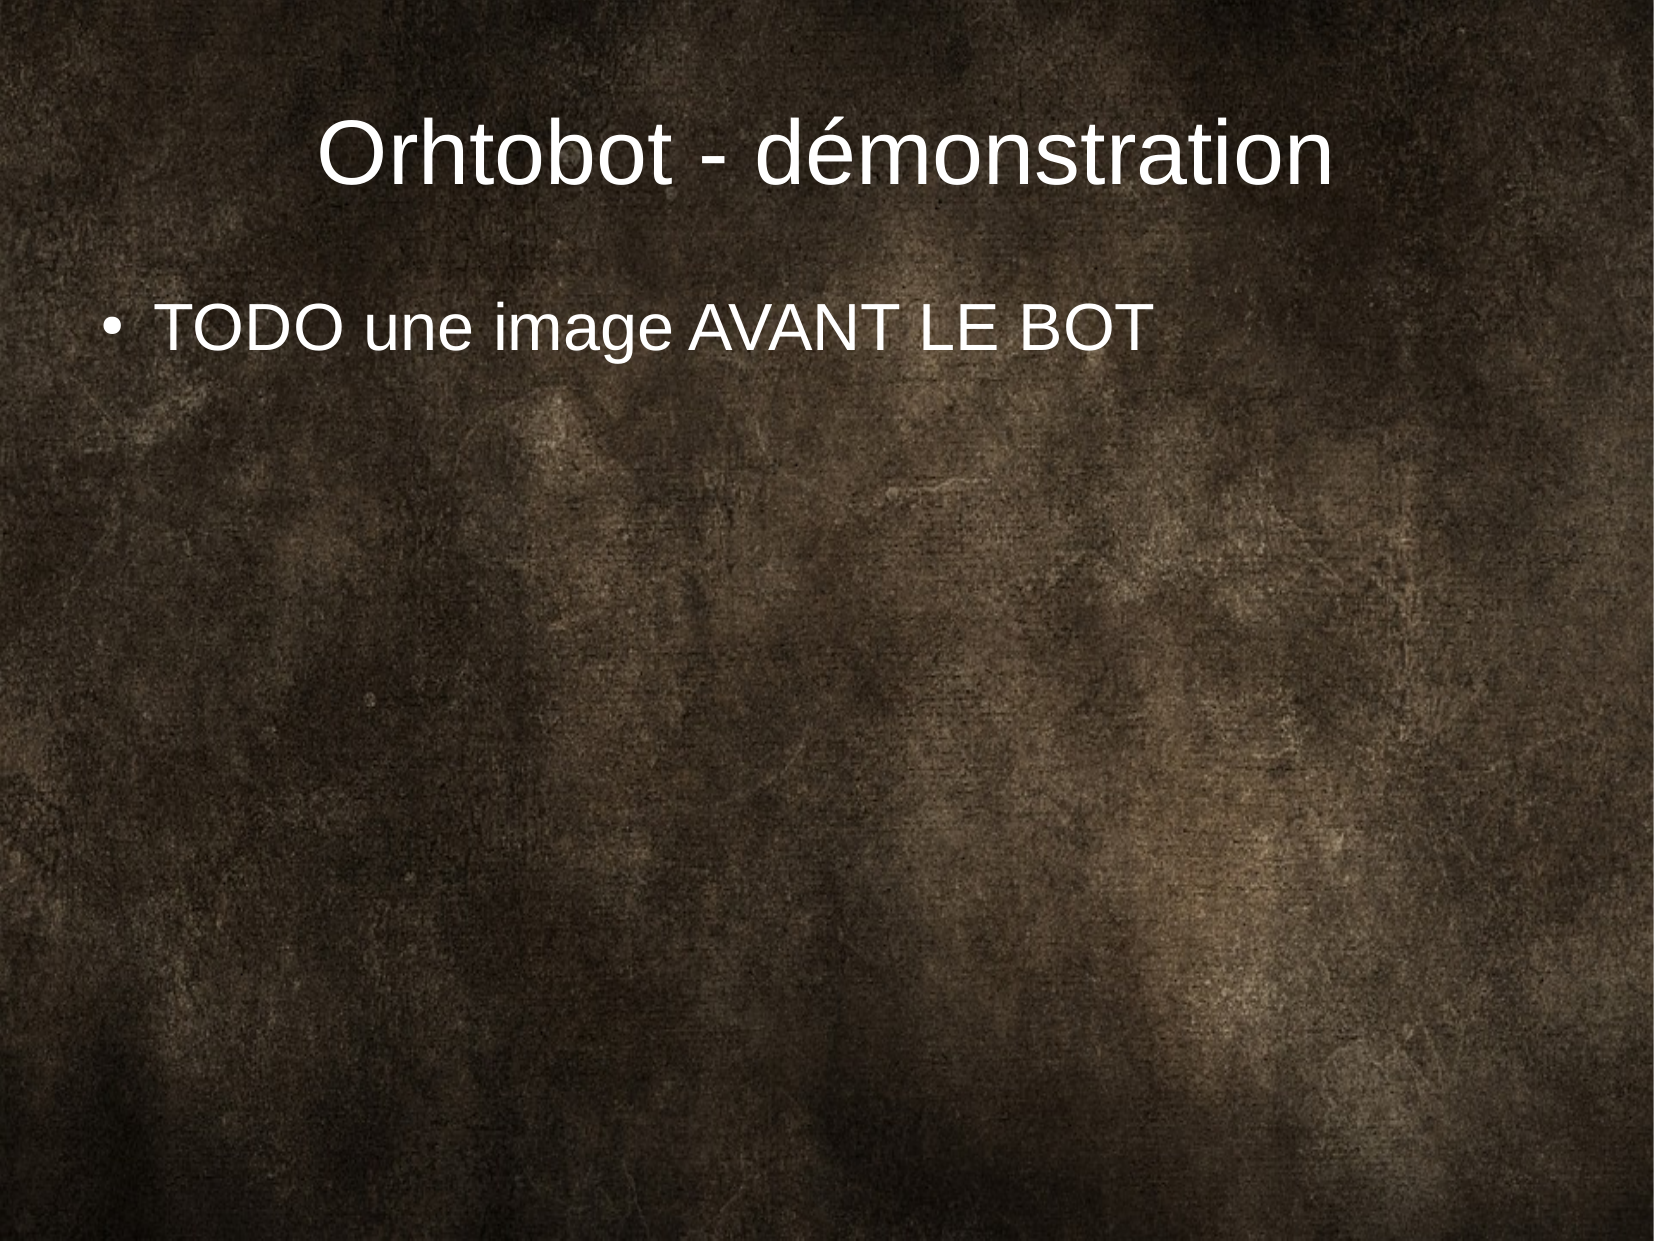

# Orhtobot - démonstration
TODO une image AVANT LE BOT